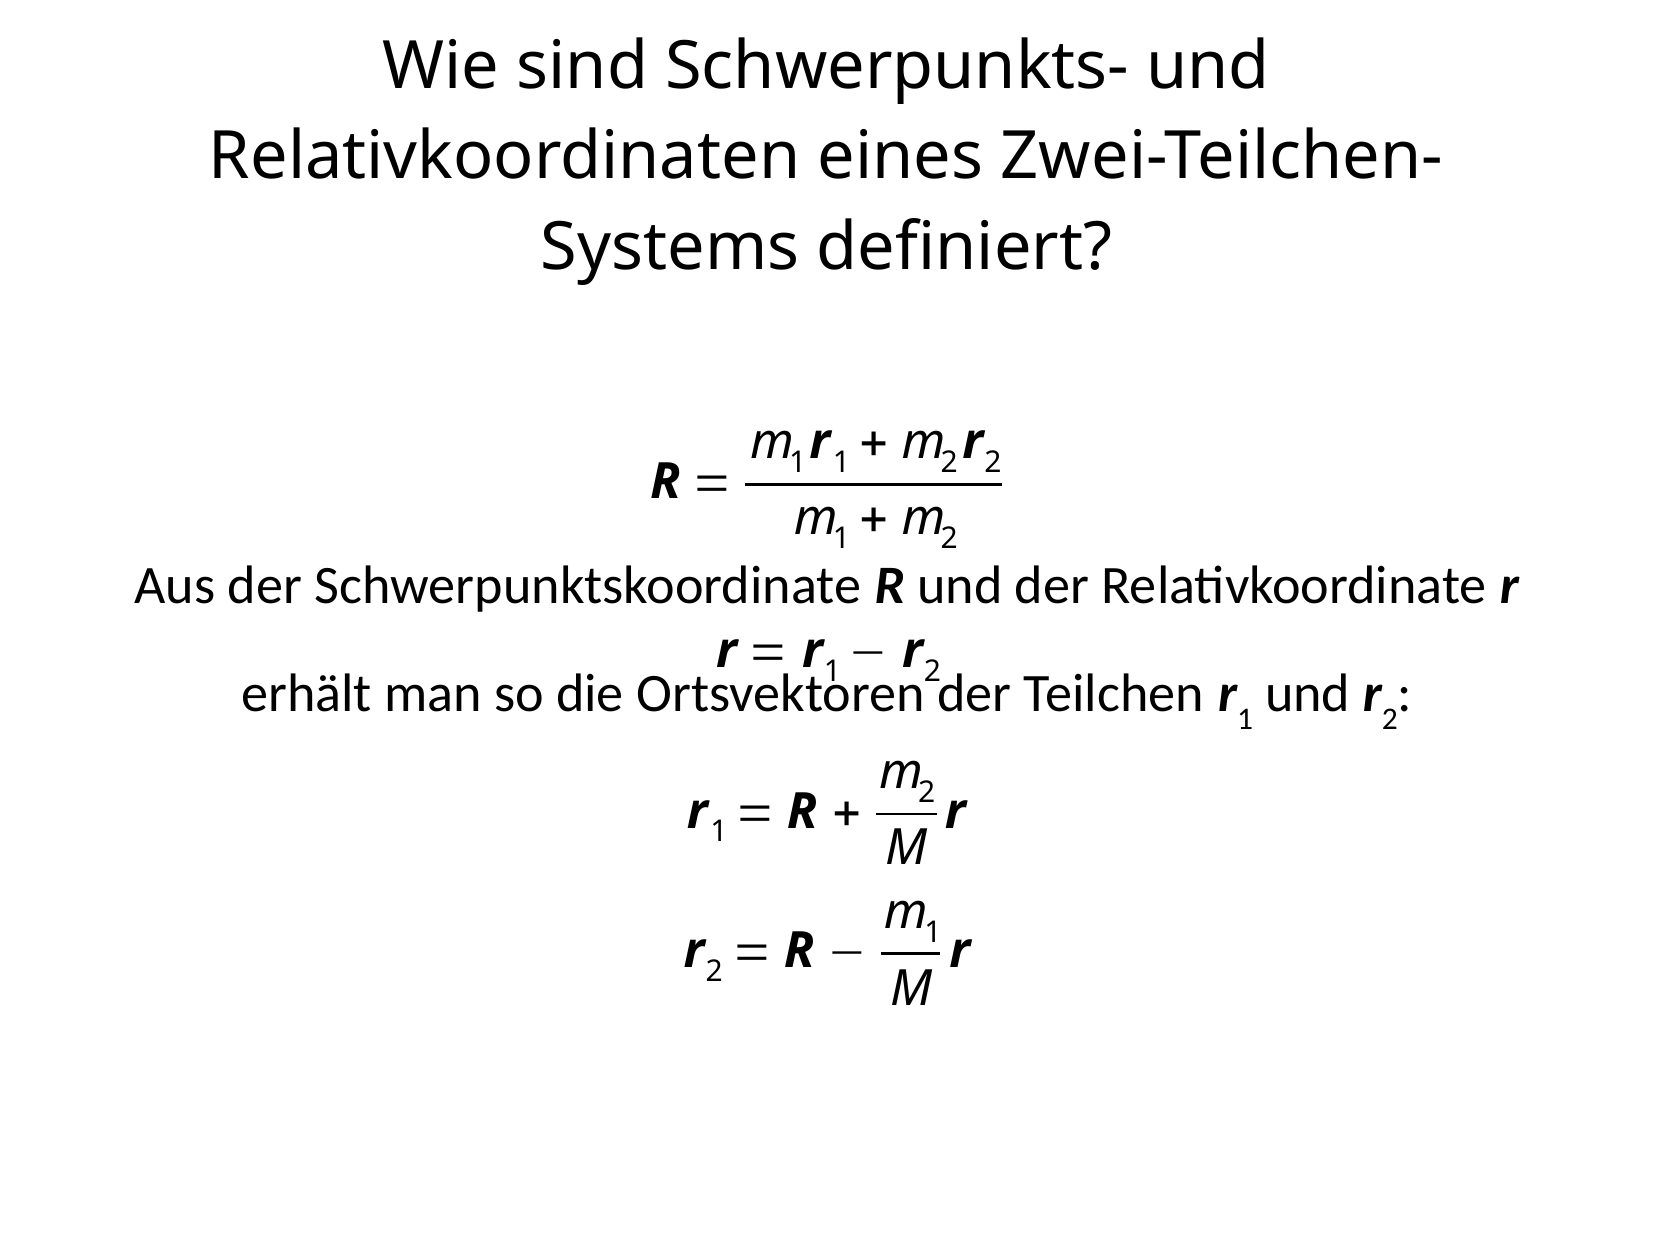

# Wie sind Schwerpunkts- und Relativkoordinaten eines Zwei-Teilchen-Systems definiert?
Aus der Schwerpunktskoordinate R und der Relativkoordinate r
erhält man so die Ortsvektoren der Teilchen r1 und r2: